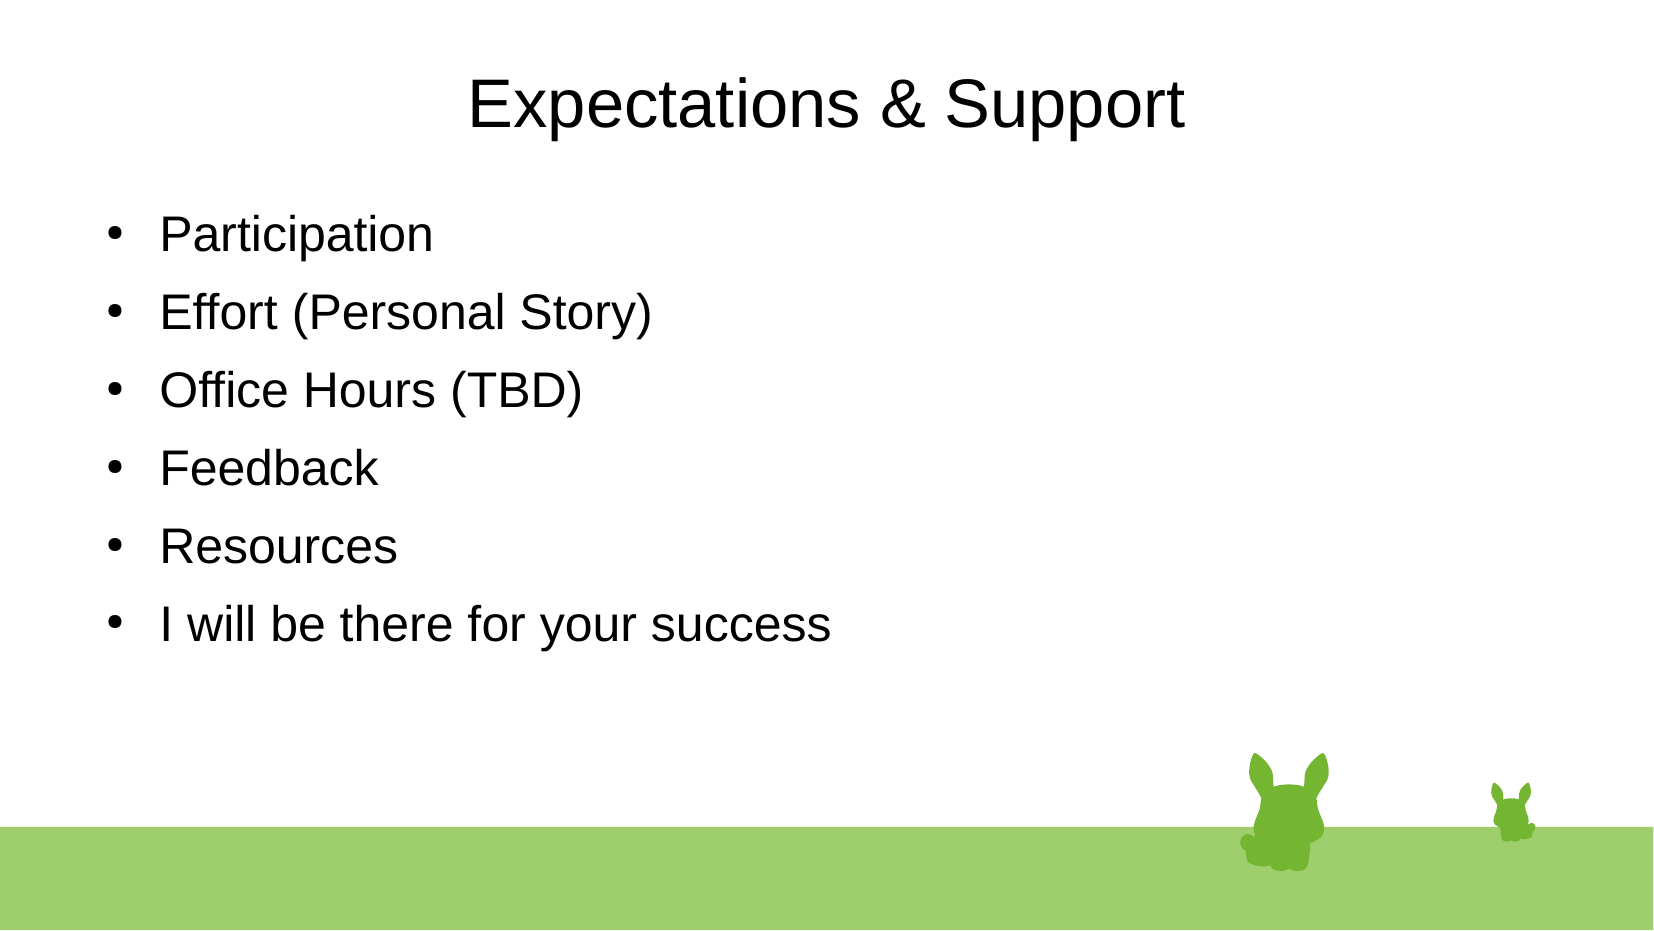

# Expectations & Support
Participation
Effort (Personal Story)
Office Hours (TBD)
Feedback
Resources
I will be there for your success